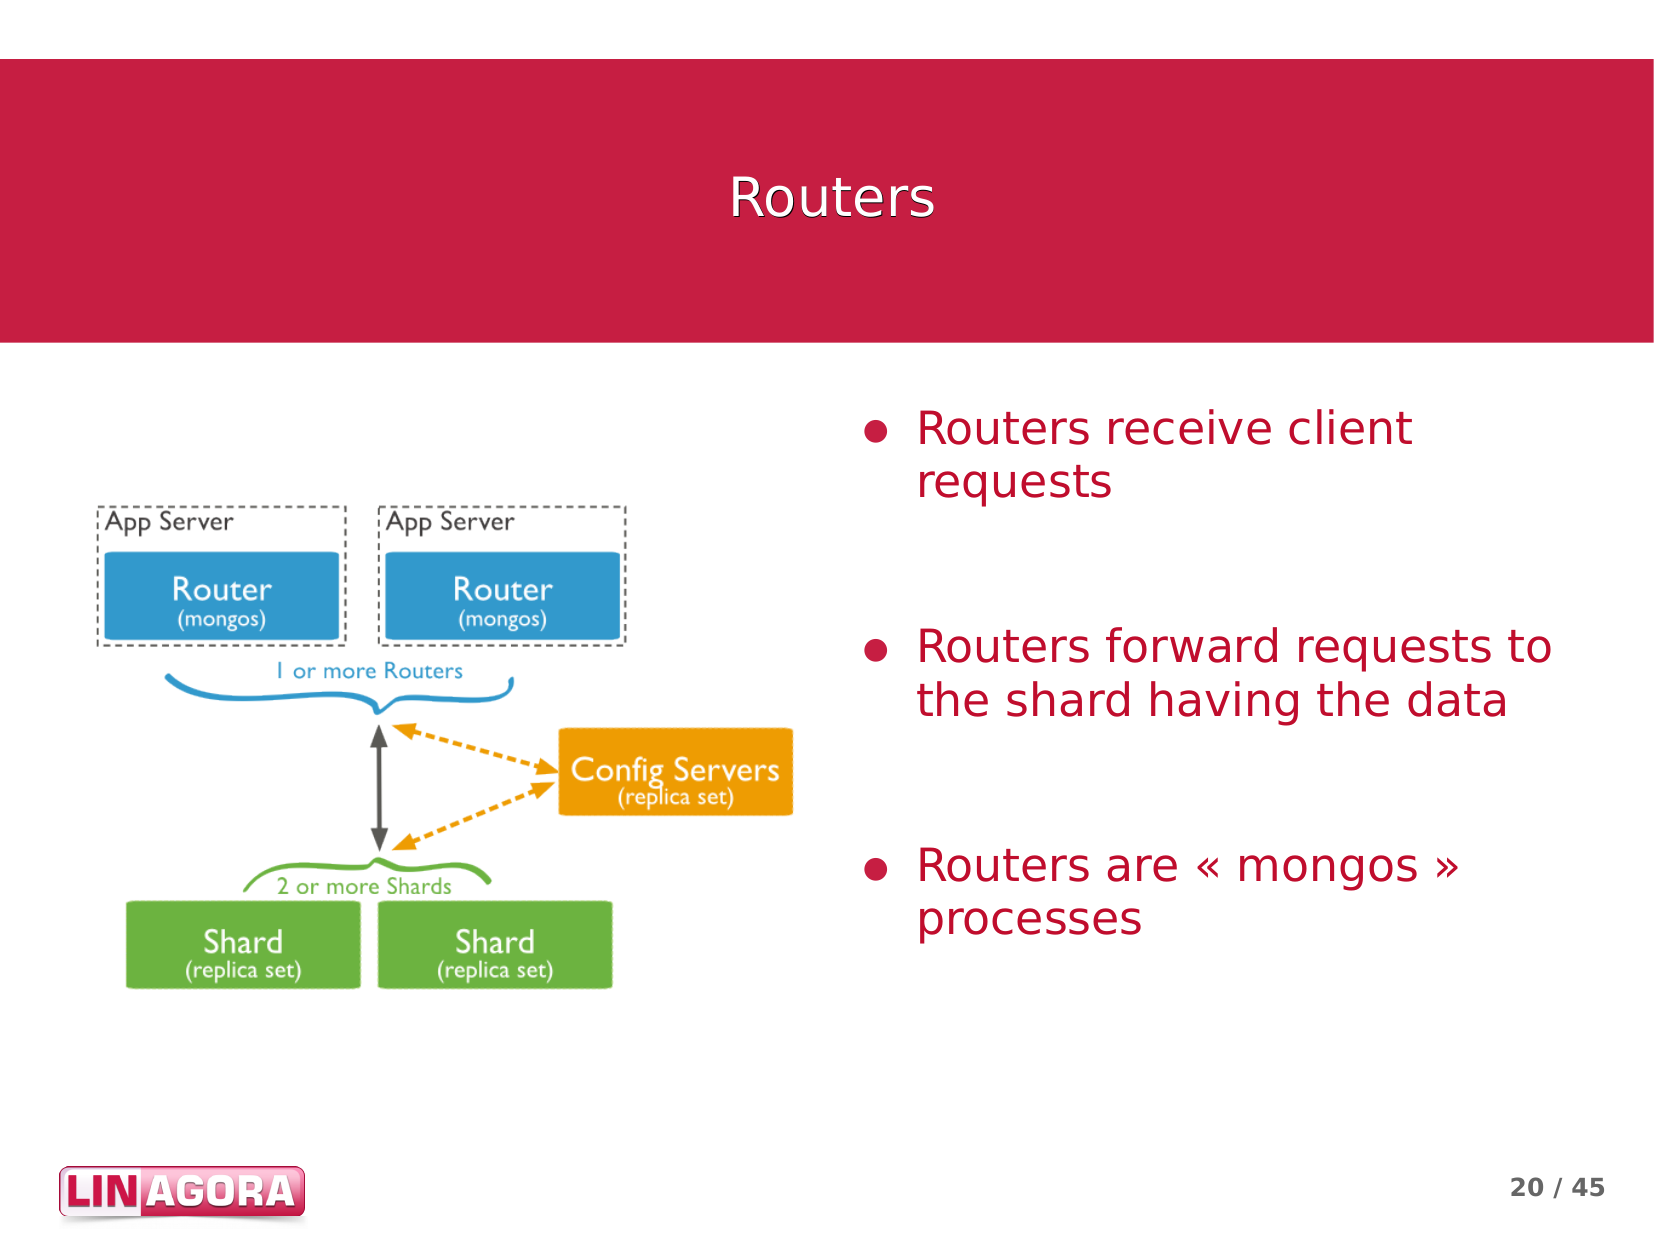

# Routers
Routers receive client requests
Routers forward requests to the shard having the data
Routers are « mongos » processes